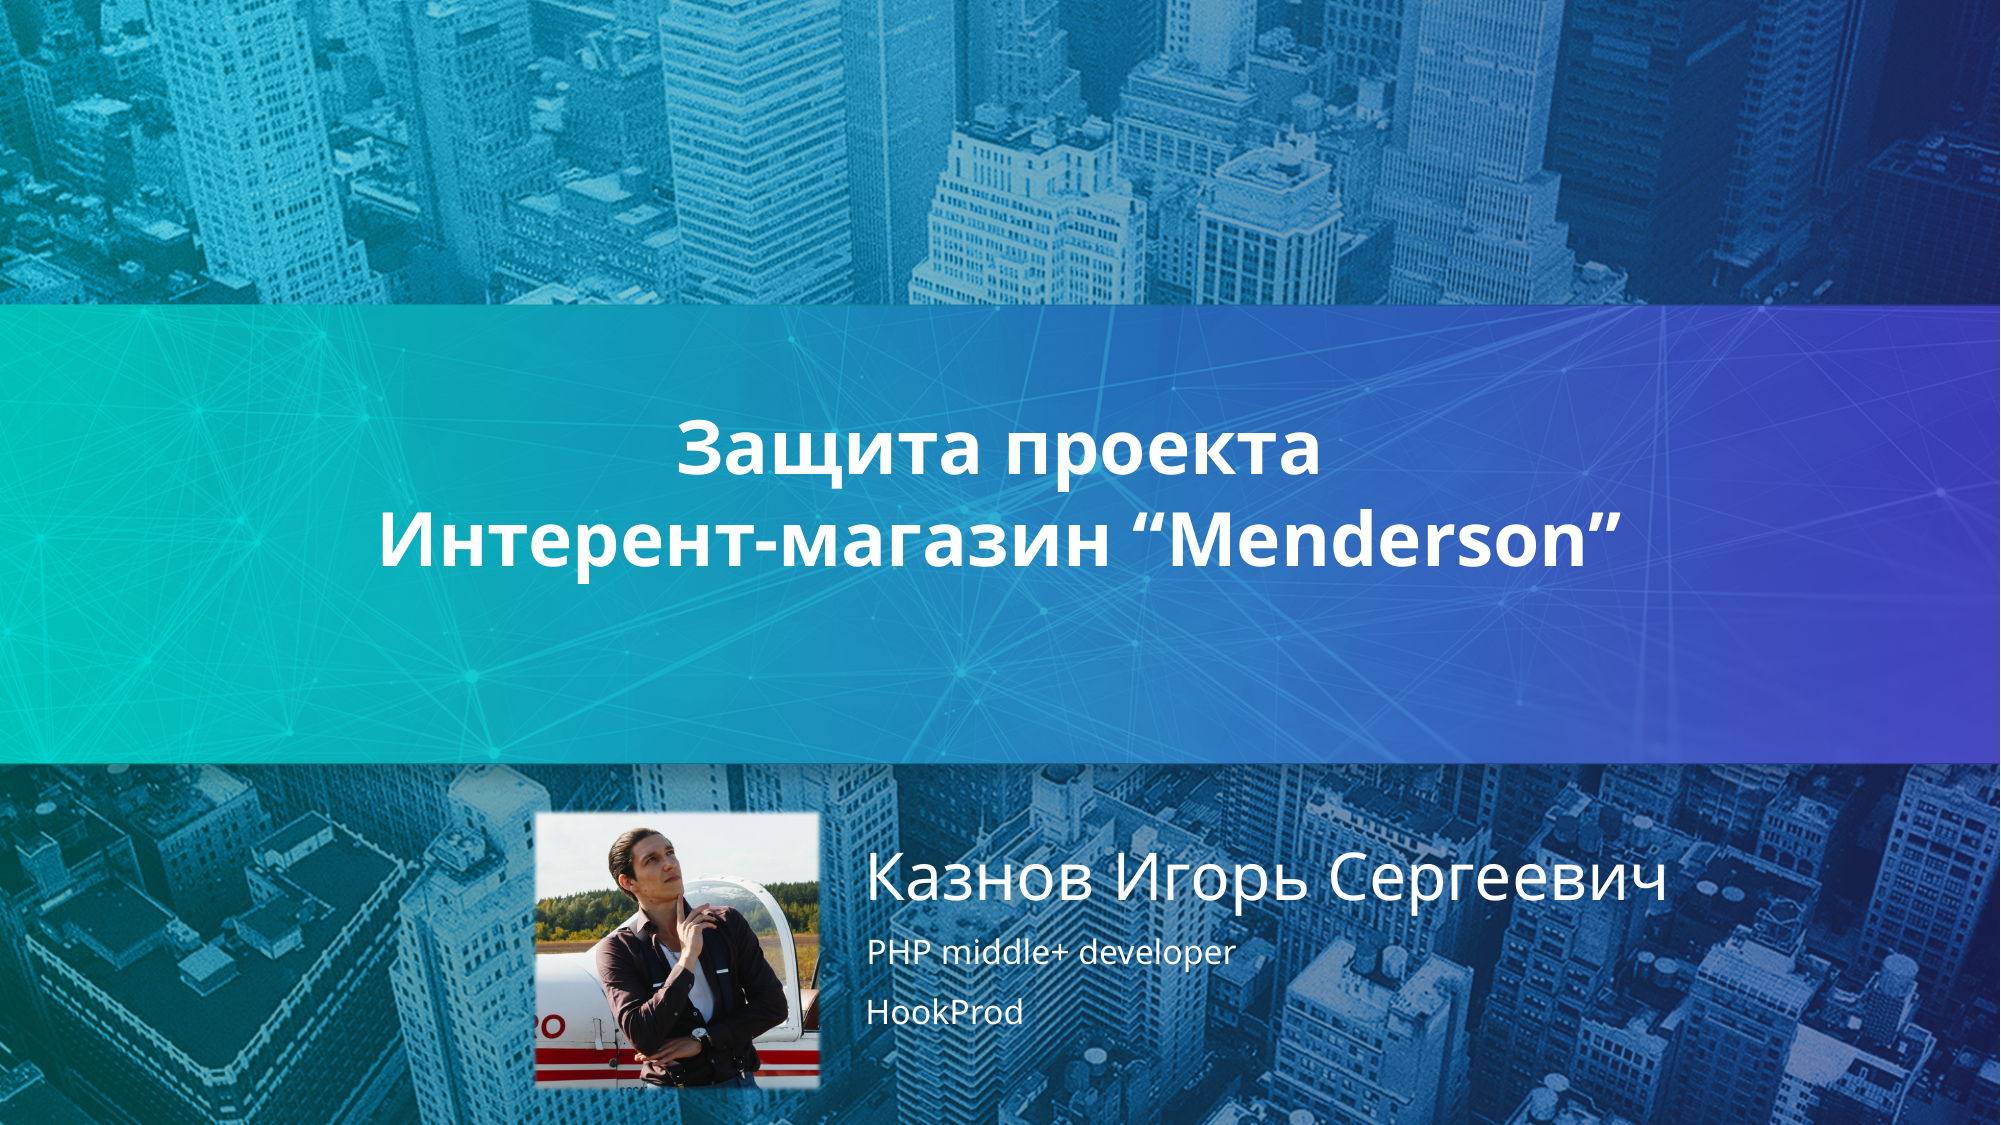

# Защита проекта
Интерент-магазин “Menderson”
Казнов Игорь Сергеевич
PHP middle+ developer
HookProd